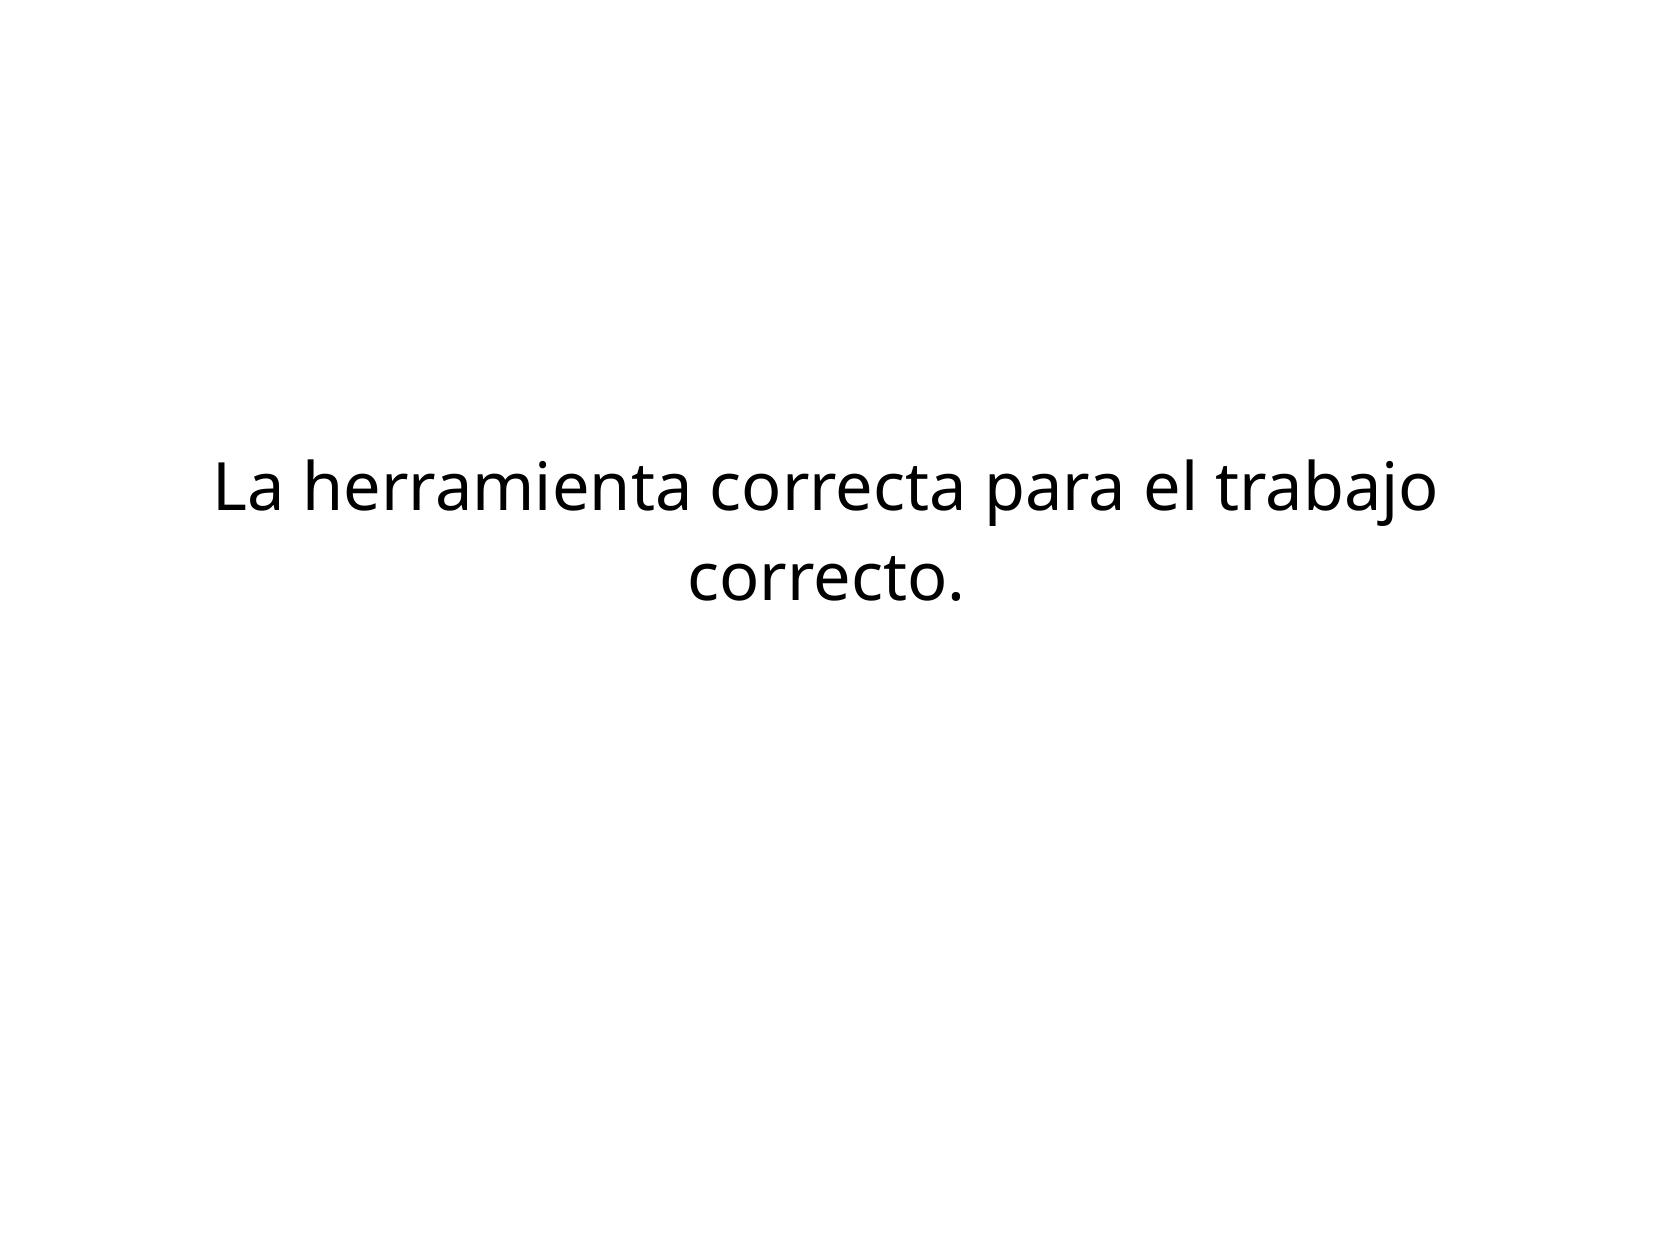

# La herramienta correcta para el trabajo correcto.